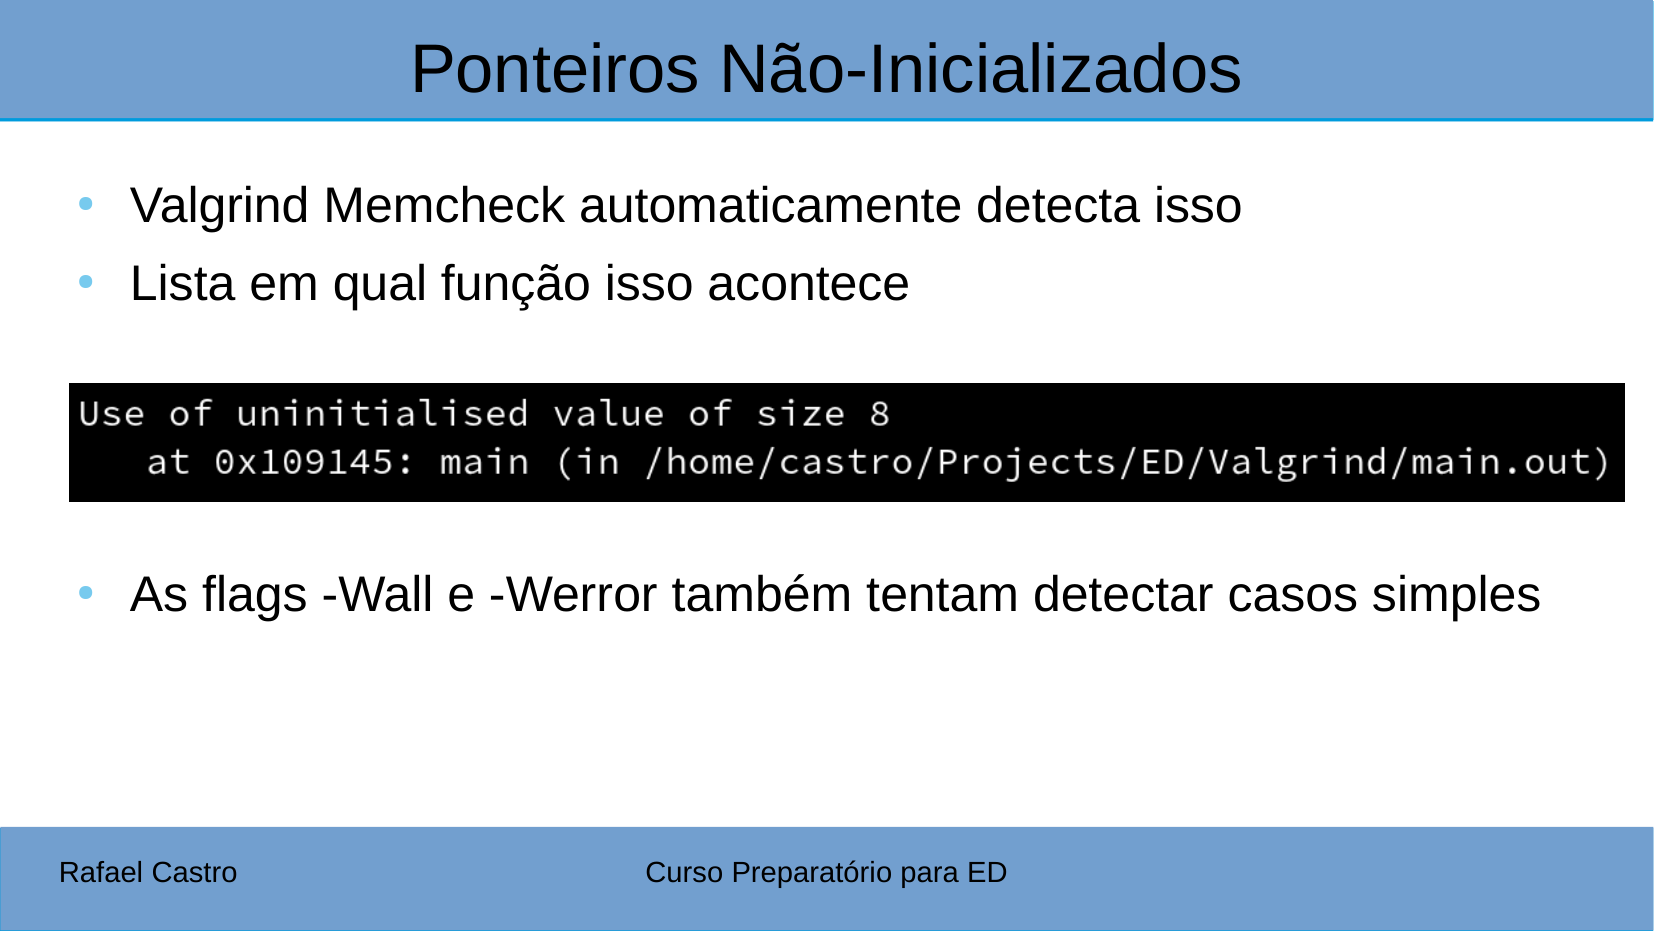

# Ponteiros Não-Inicializados
Valgrind Memcheck automaticamente detecta isso
Lista em qual função isso acontece
As flags -Wall e -Werror também tentam detectar casos simples
Curso Preparatório para ED